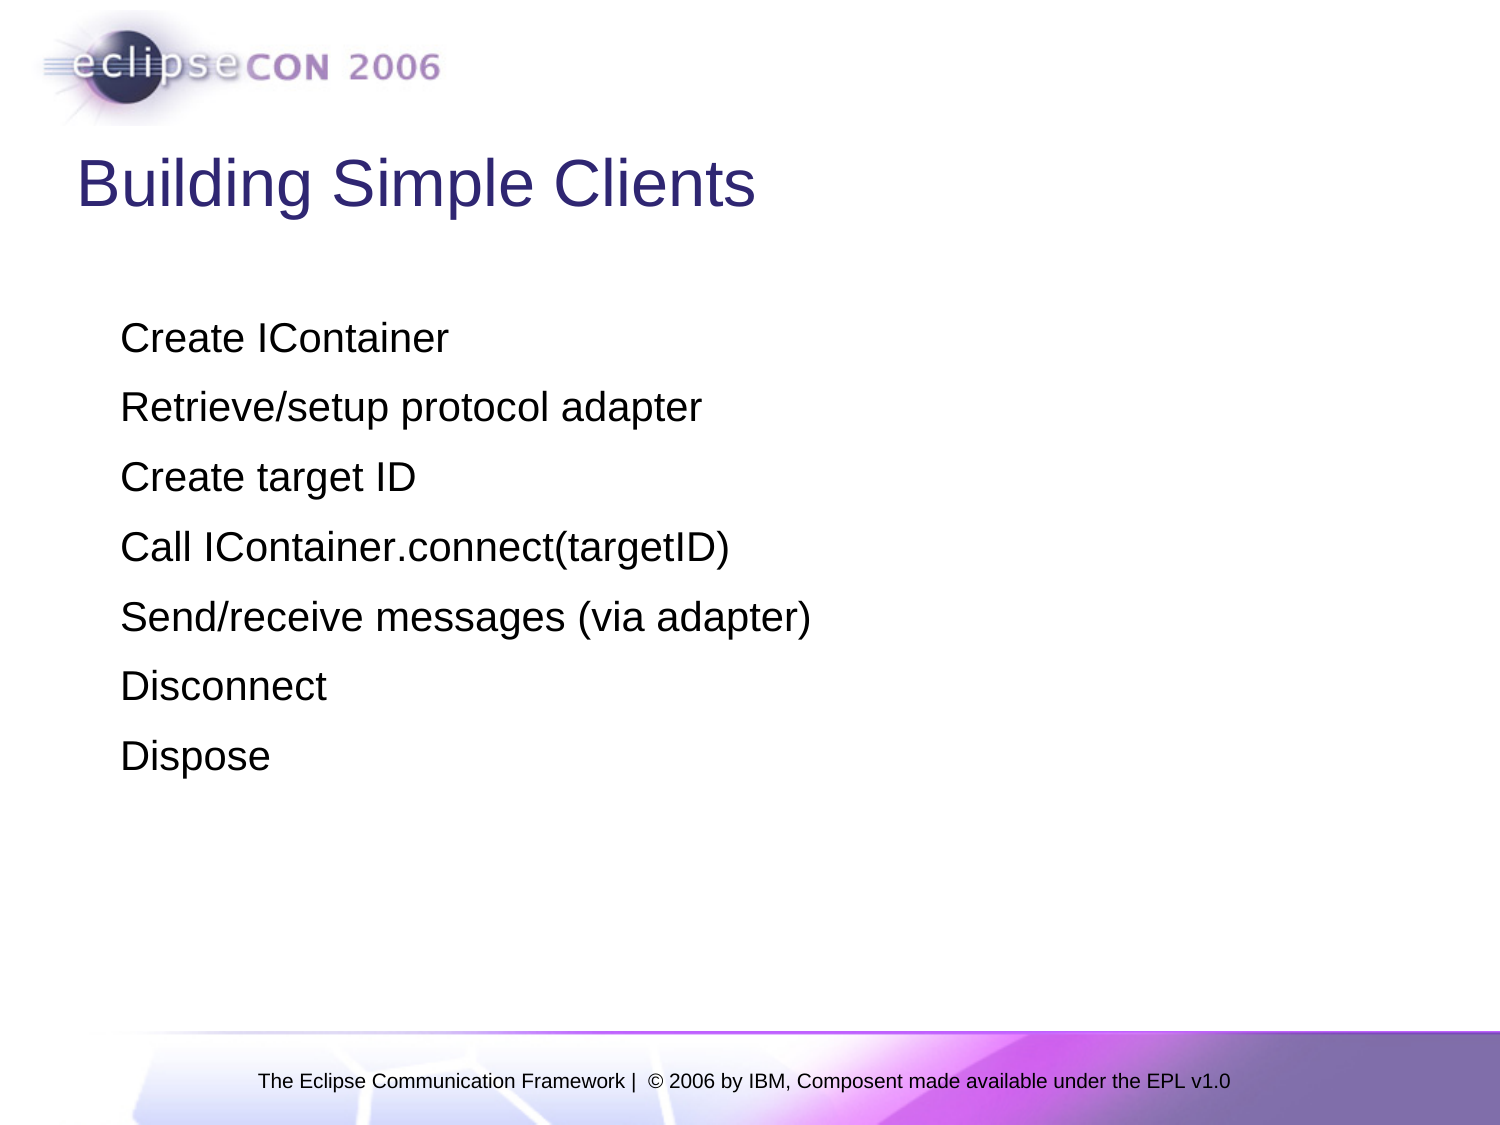

# Building Simple Clients
 Create IContainer
 Retrieve/setup protocol adapter
 Create target ID
 Call IContainer.connect(targetID)
 Send/receive messages (via adapter)
 Disconnect
 Dispose